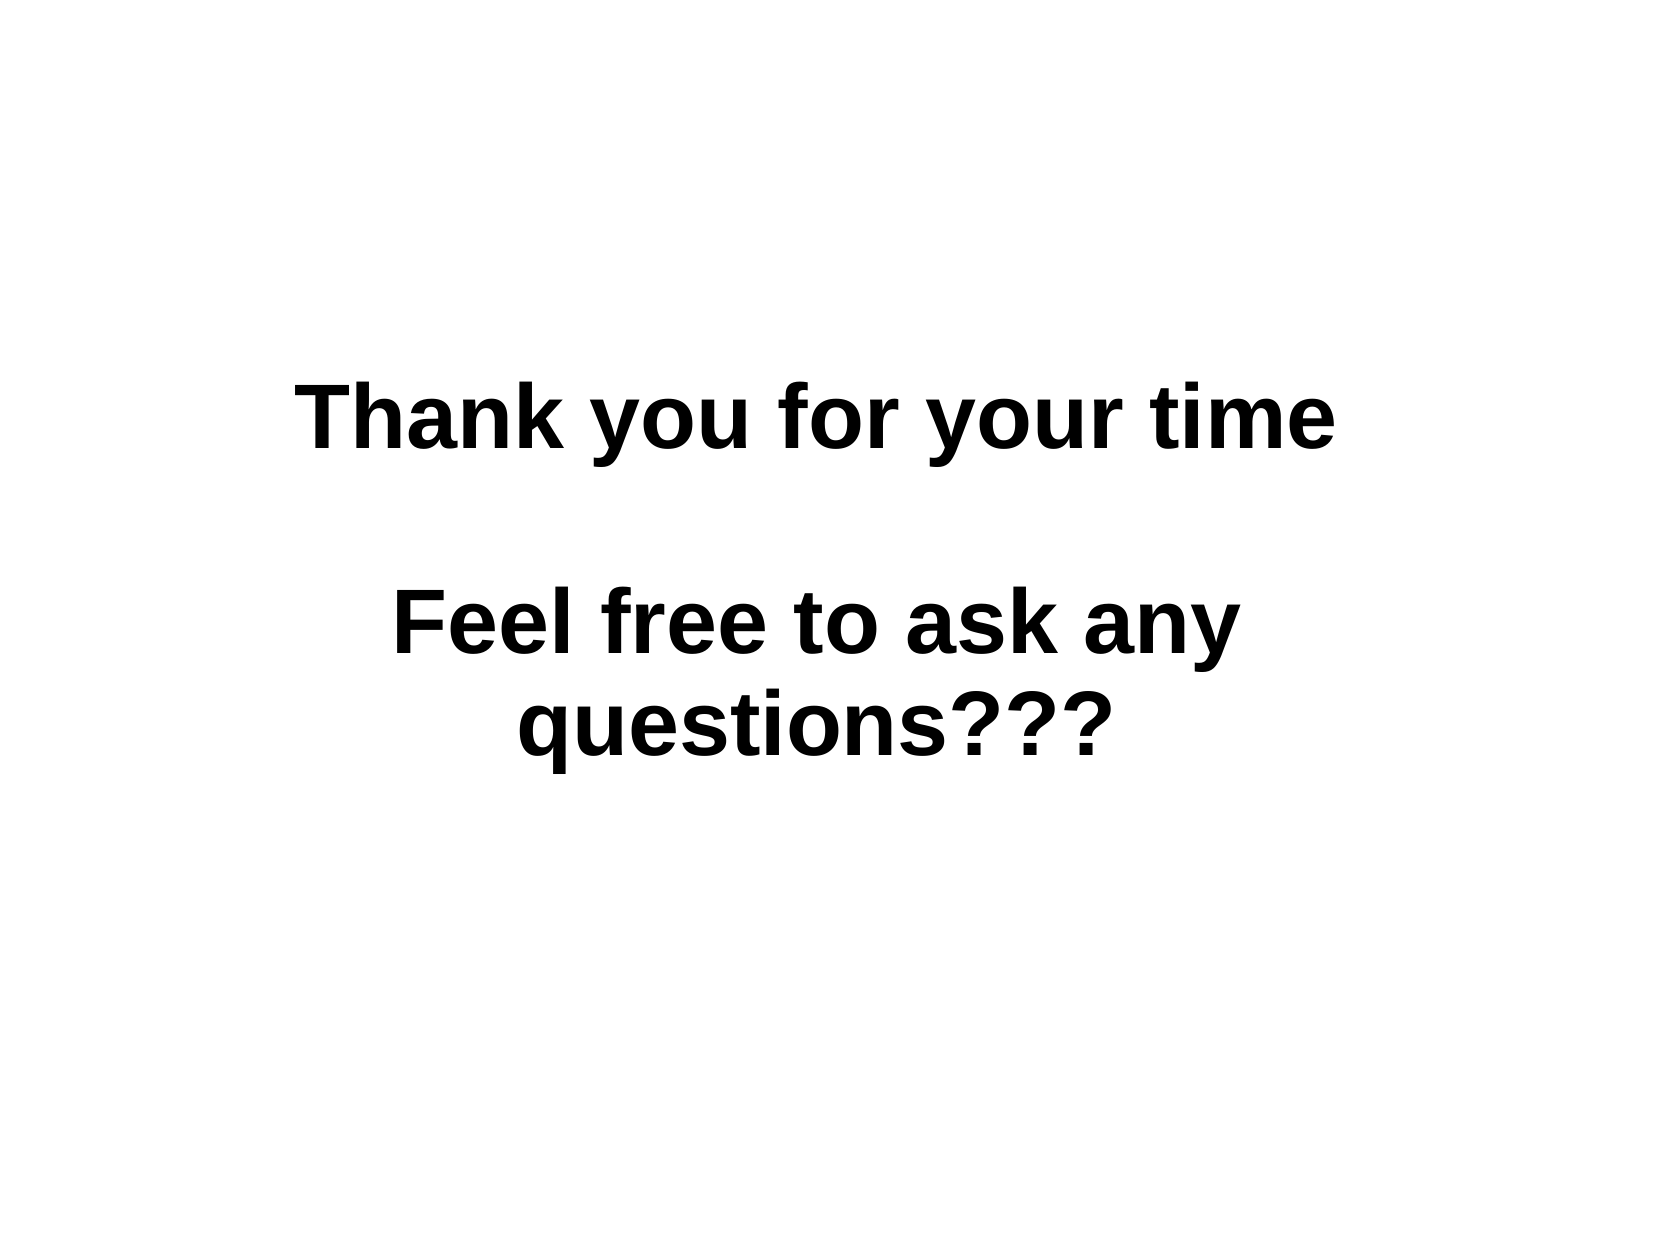

# Thank you for your time Feel free to ask any questions???